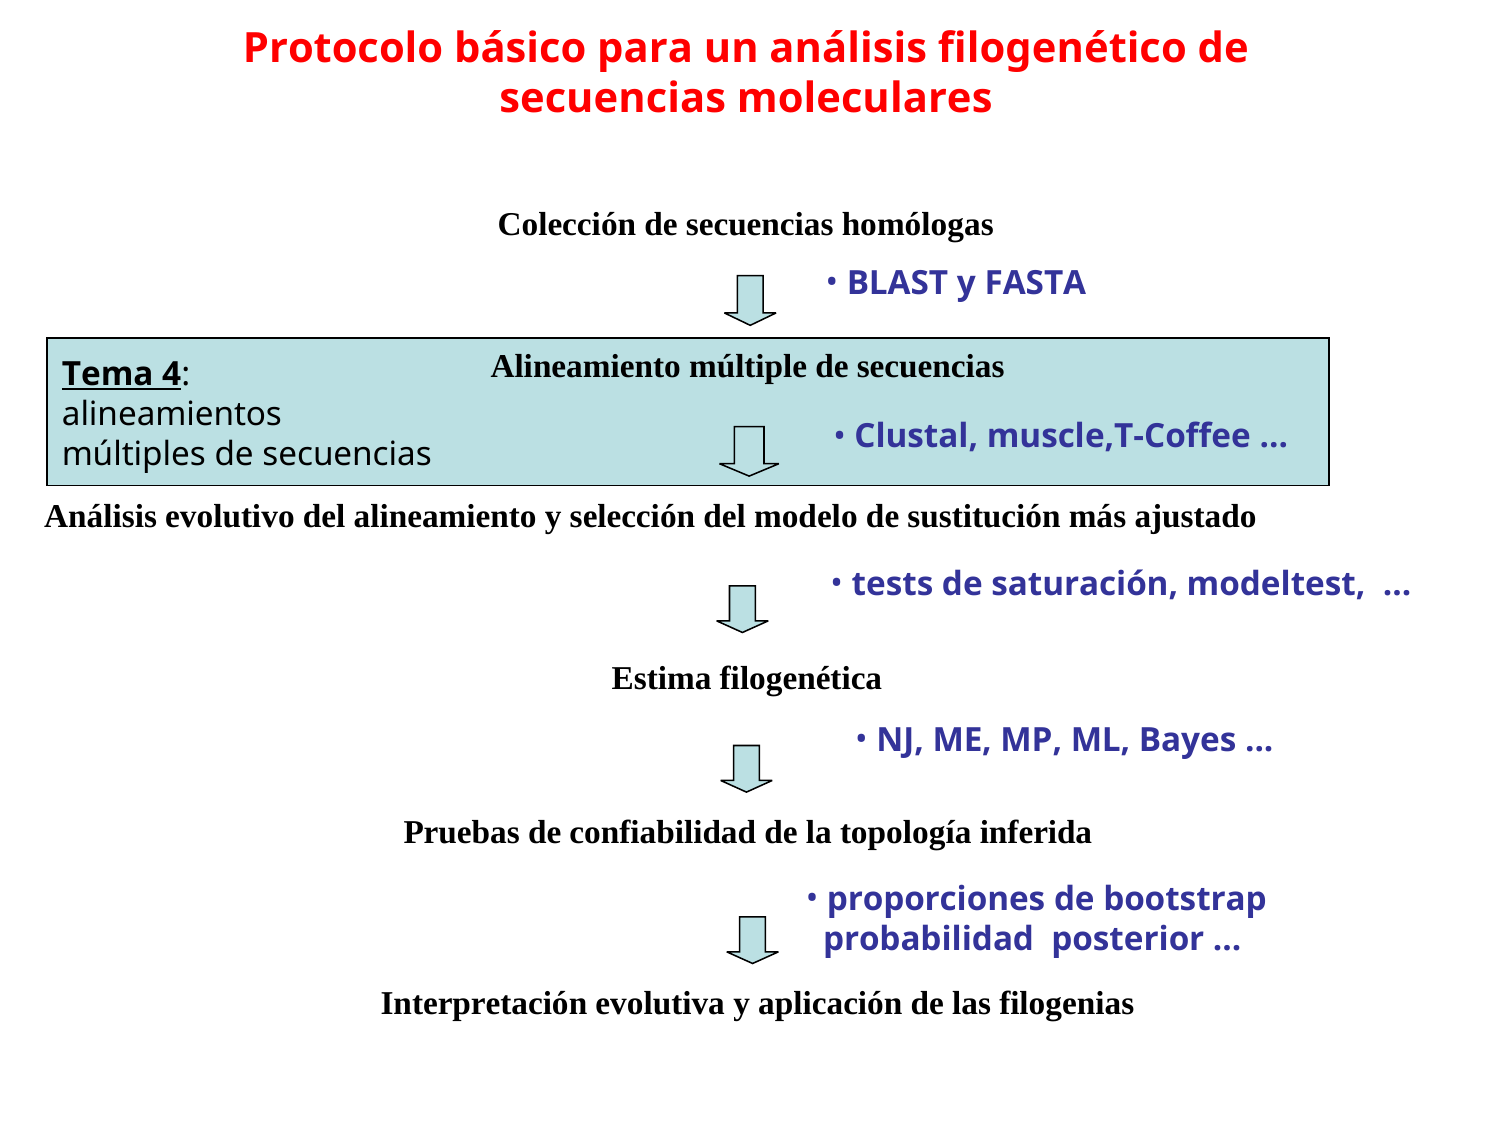

Protocolo básico para un análisis filogenético de secuencias moleculares
Colección de secuencias homólogas
 BLAST y FASTA
Alineamiento múltiple de secuencias
 Clustal, muscle,T-Coffee ...
Tema 4:
alineamientos
múltiples de secuencias
Análisis evolutivo del alineamiento y selección del modelo de sustitución más ajustado
 tests de saturación, modeltest, ...
Estima filogenética
 NJ, ME, MP, ML, Bayes ...
Pruebas de confiabilidad de la topología inferida
 proporciones de bootstrap
 probabilidad posterior ...
Interpretación evolutiva y aplicación de las filogenias